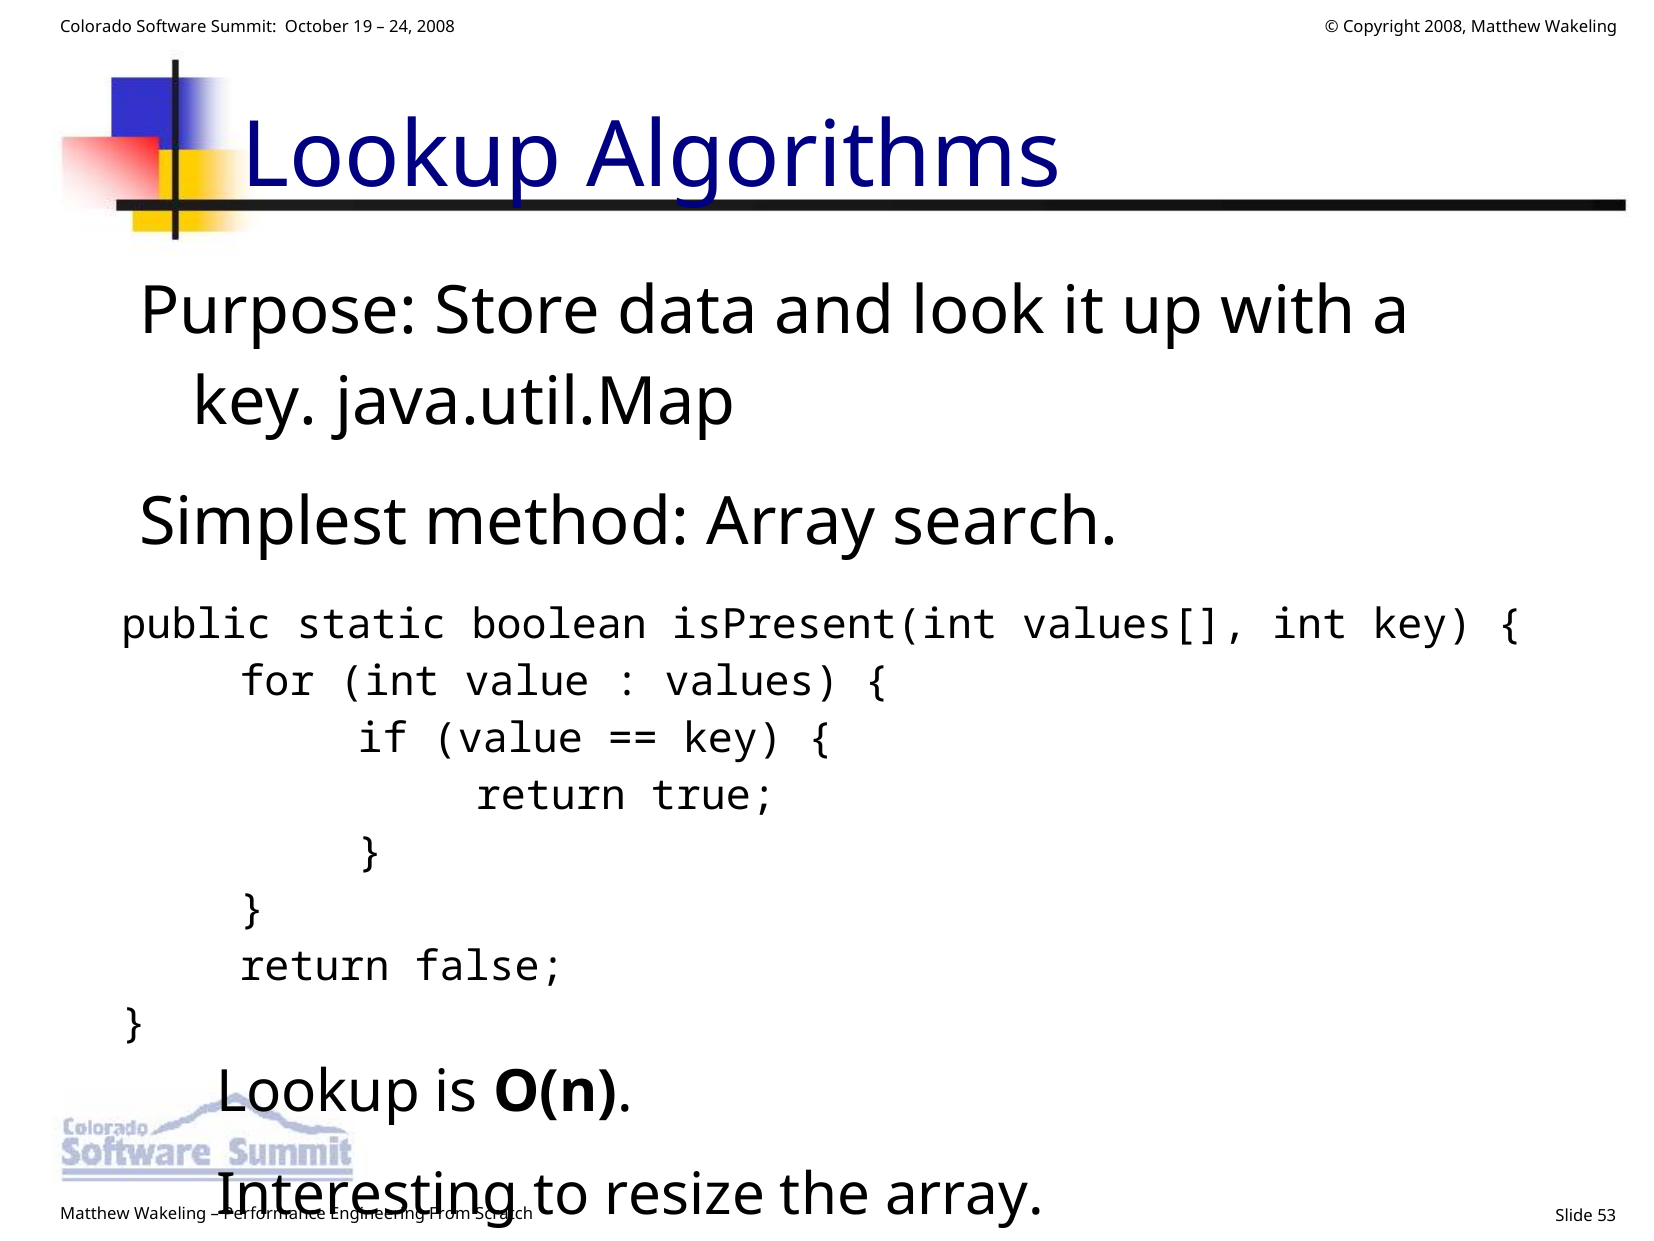

# Lookup Algorithms
Purpose: Store data and look it up with a key. java.util.Map
Simplest method: Array search.
public static boolean isPresent(int values[], int key) {
 	for (int value : values) {
 		if (value == key) {
 			return true;
 		}
 	}
 	return false;
}
Lookup is O(n).
Interesting to resize the array.